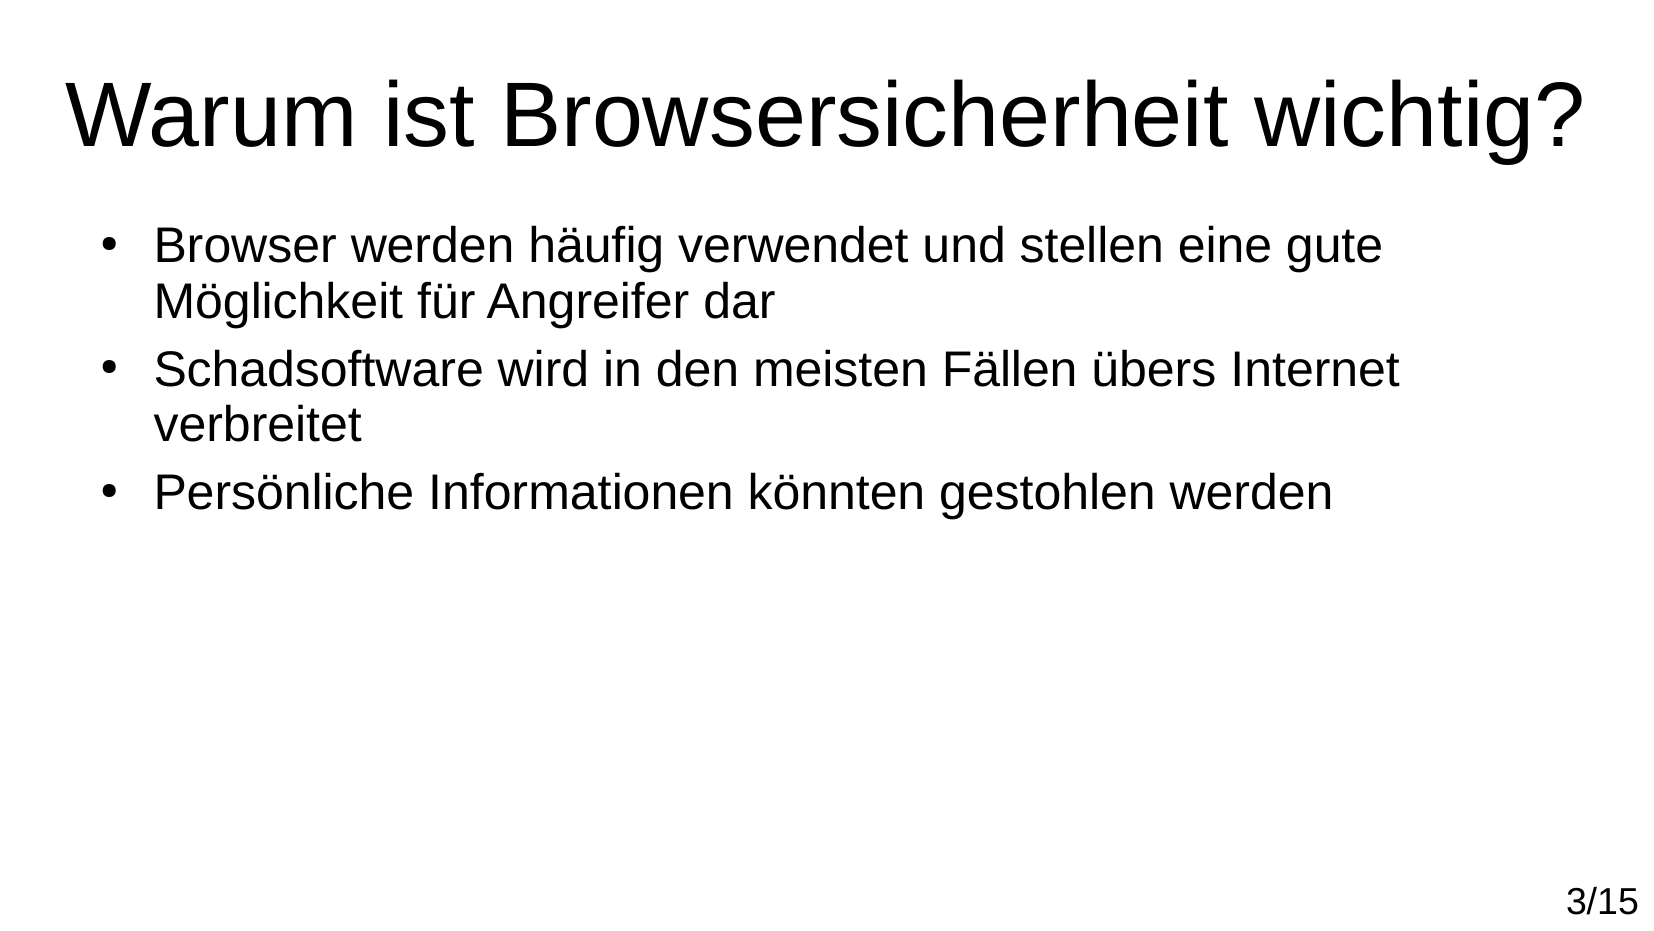

# Warum ist Browsersicherheit wichtig?
Browser werden häufig verwendet und stellen eine gute Möglichkeit für Angreifer dar
Schadsoftware wird in den meisten Fällen übers Internet verbreitet
Persönliche Informationen könnten gestohlen werden
3/15